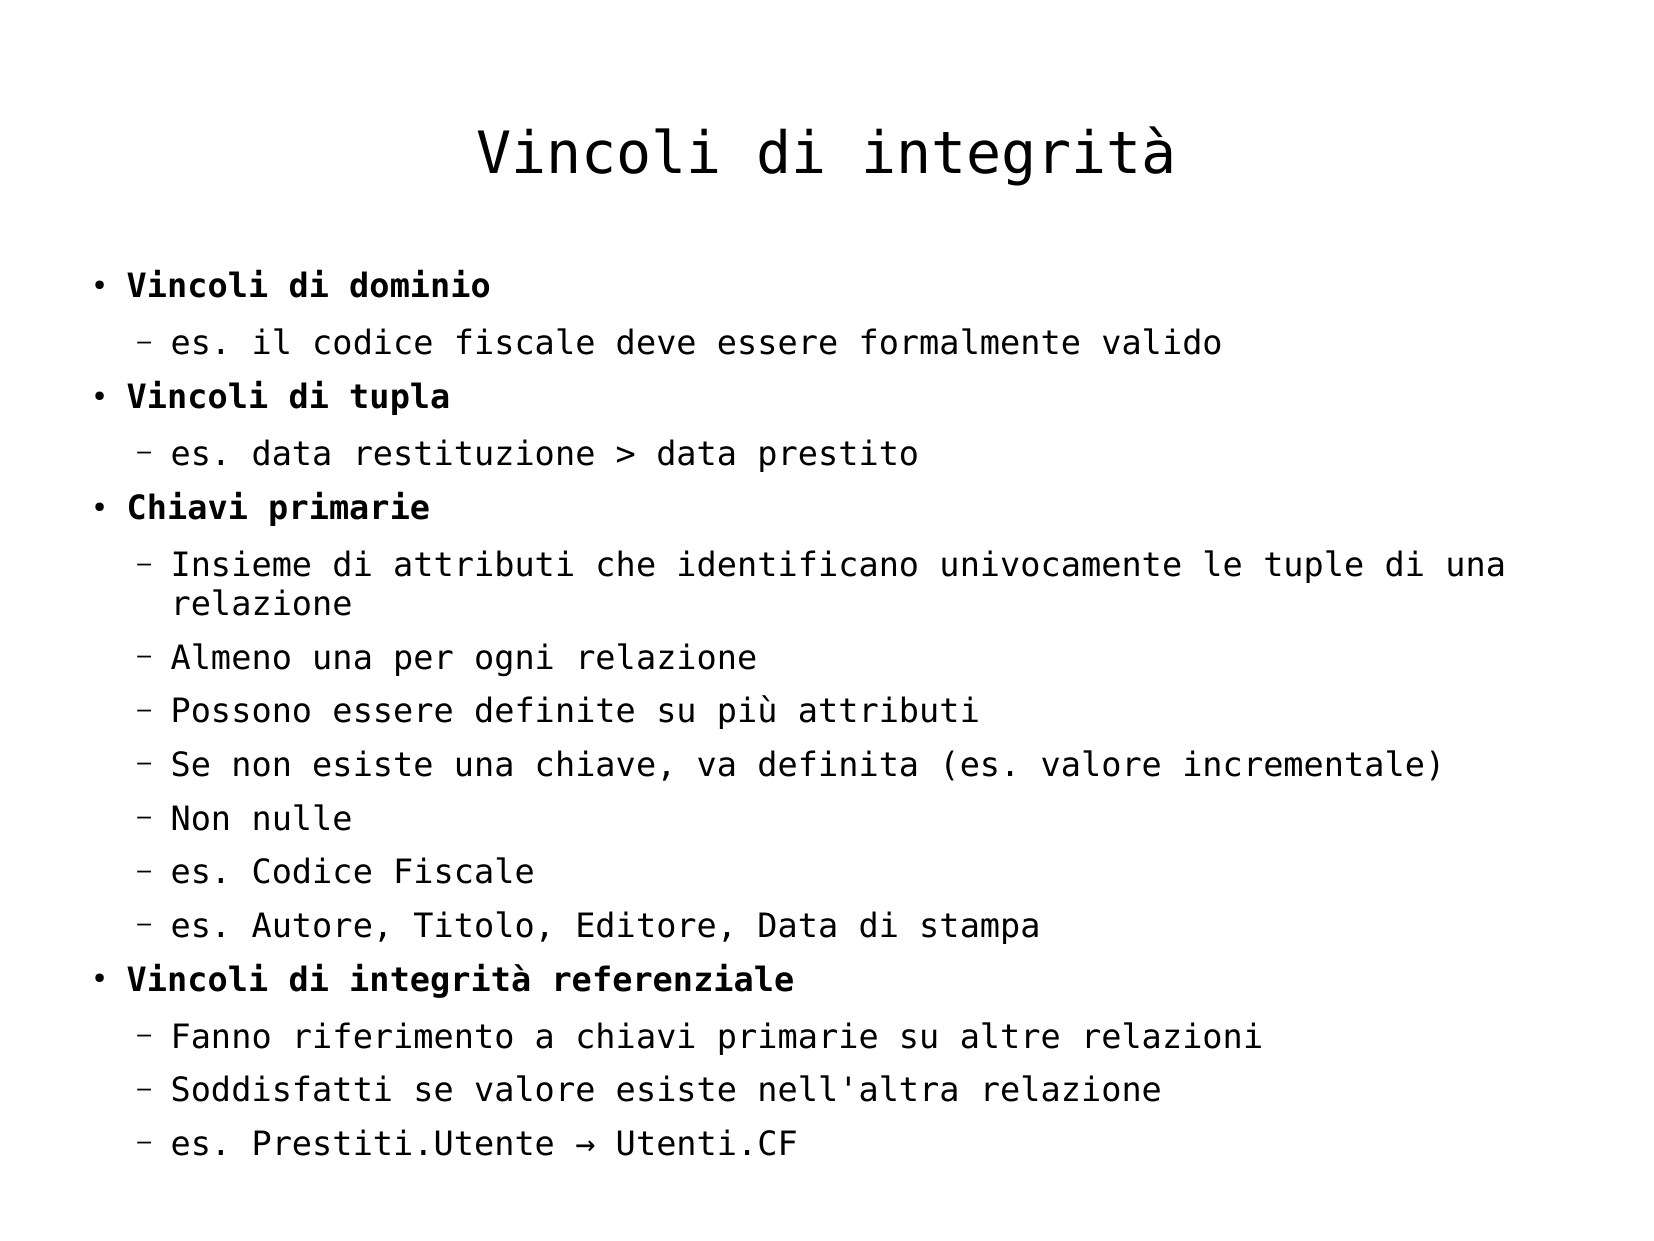

# Vincoli di integrità
Vincoli di dominio
es. il codice fiscale deve essere formalmente valido
Vincoli di tupla
es. data restituzione > data prestito
Chiavi primarie
Insieme di attributi che identificano univocamente le tuple di una relazione
Almeno una per ogni relazione
Possono essere definite su più attributi
Se non esiste una chiave, va definita (es. valore incrementale)
Non nulle
es. Codice Fiscale
es. Autore, Titolo, Editore, Data di stampa
Vincoli di integrità referenziale
Fanno riferimento a chiavi primarie su altre relazioni
Soddisfatti se valore esiste nell'altra relazione
es. Prestiti.Utente → Utenti.CF